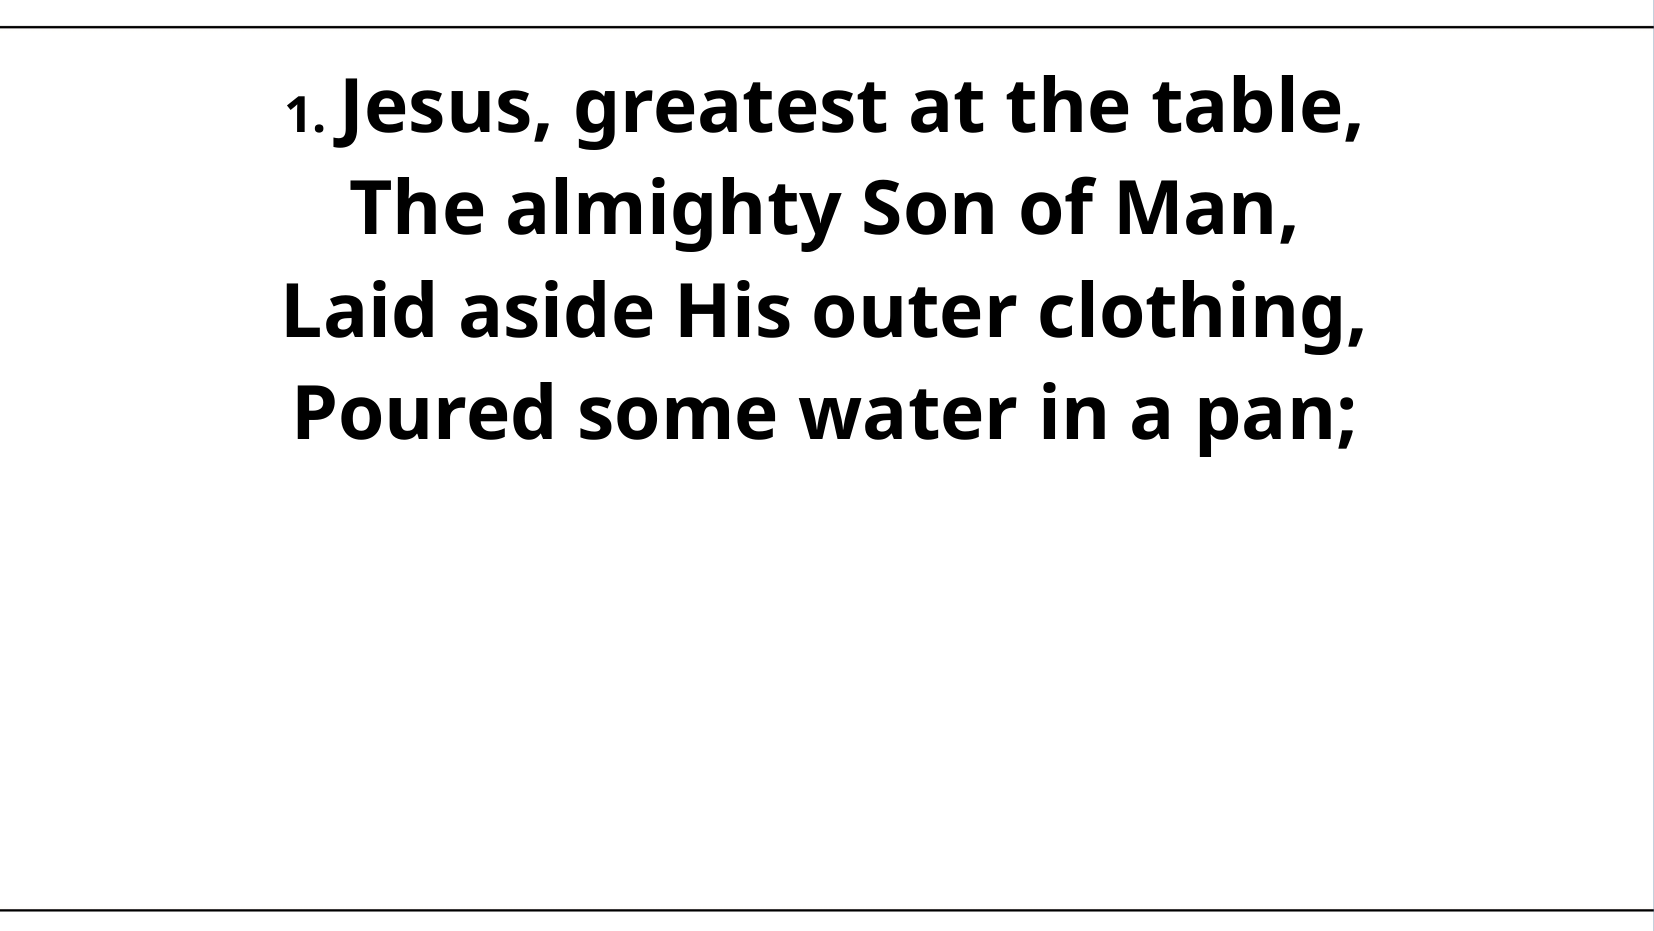

1. Jesus, greatest at the table,
The almighty Son of Man,
Laid aside His outer clothing,
Poured some water in a pan;